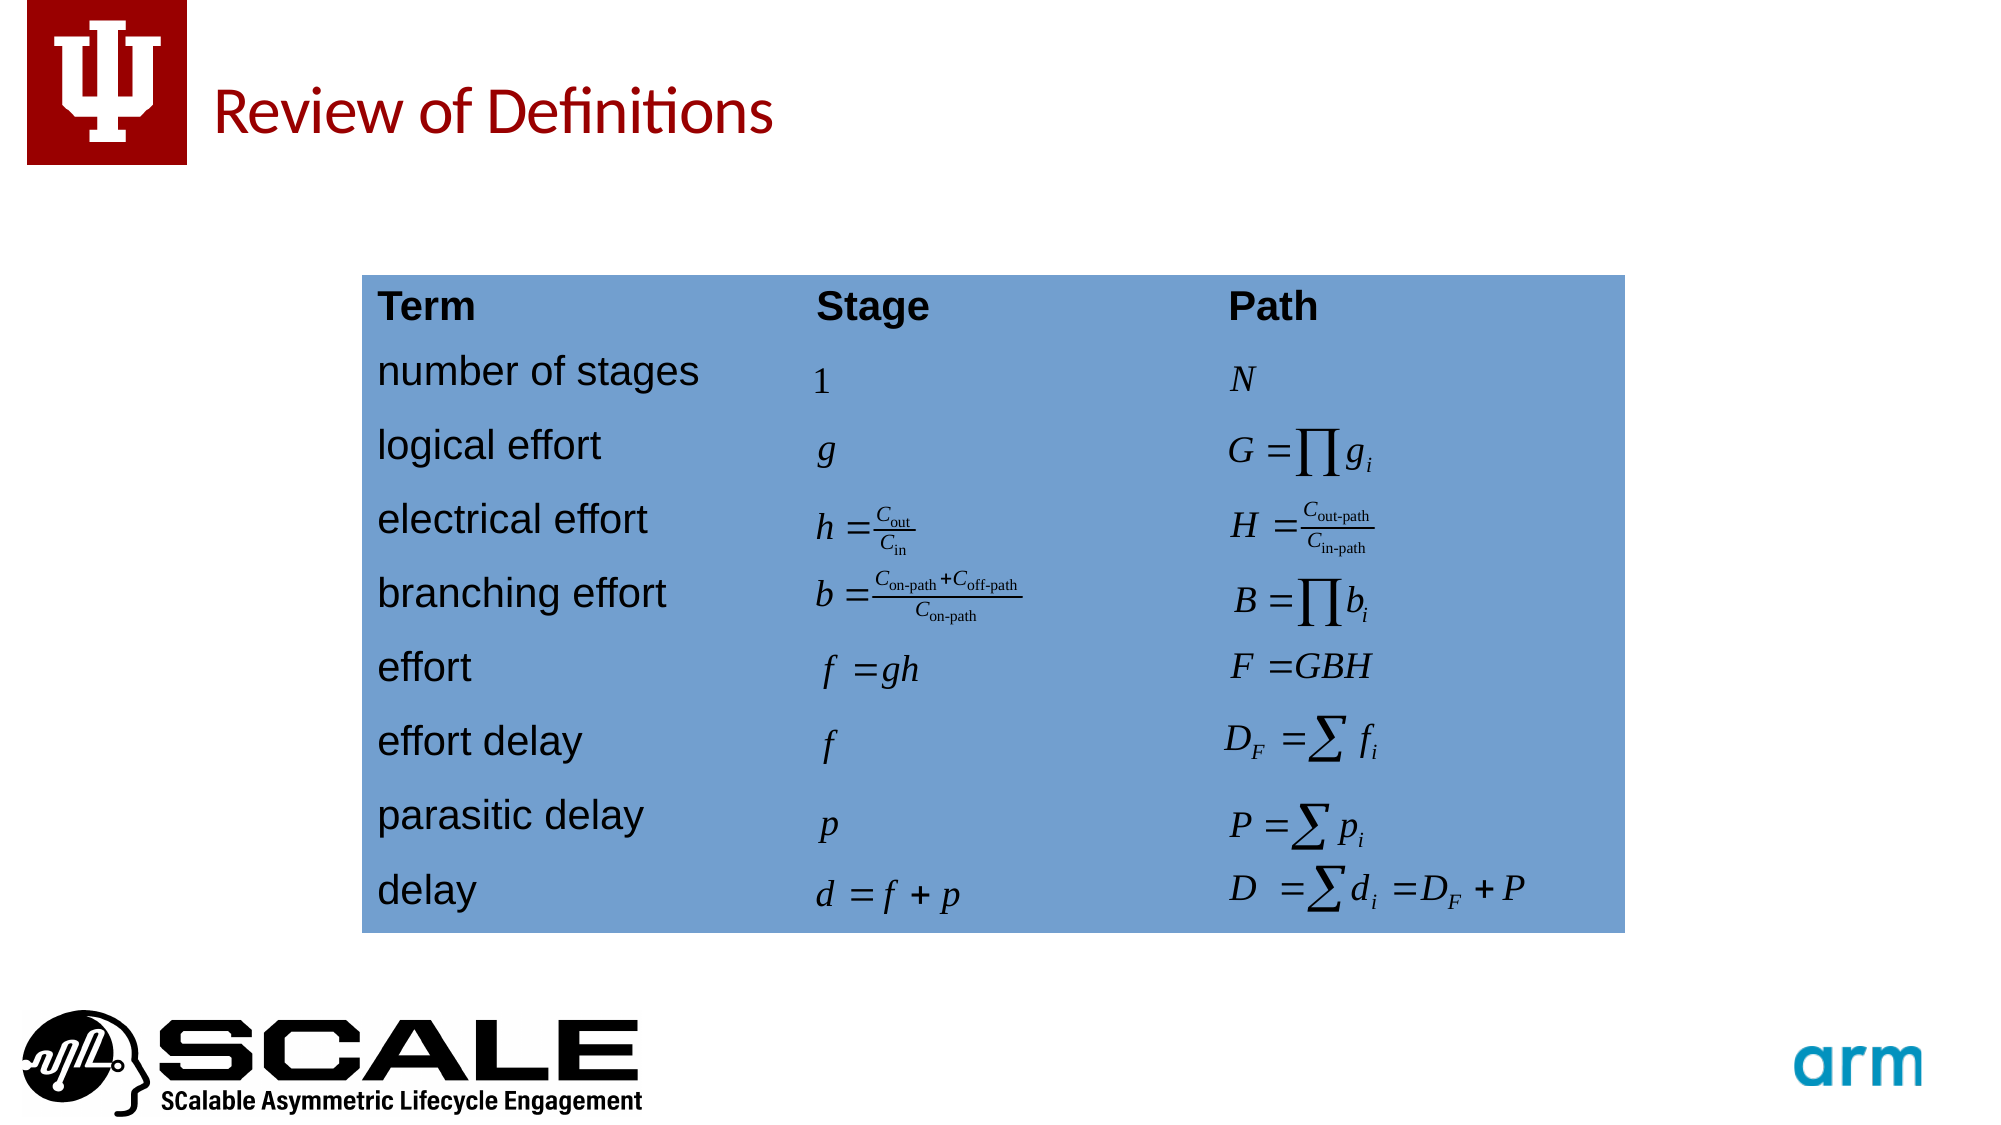

Review of Definitions
#
| Term | Stage | Path |
| --- | --- | --- |
| number of stages | | |
| logical effort | | |
| electrical effort | | |
| branching effort | | |
| effort | | |
| effort delay | | |
| parasitic delay | | |
| delay | | |